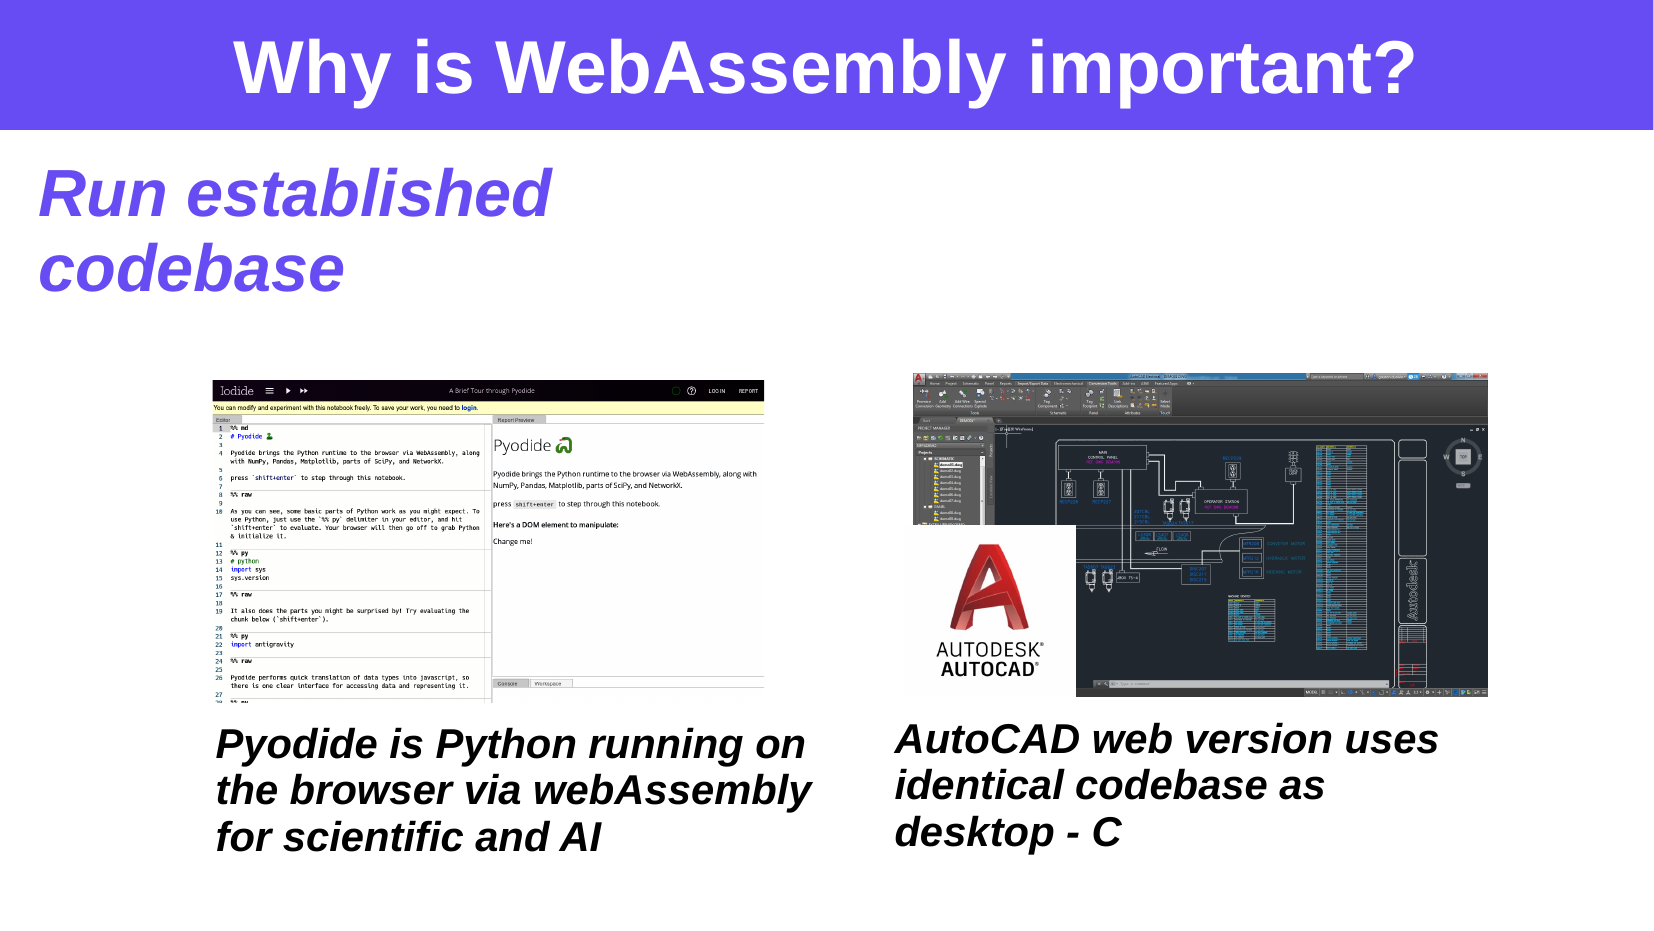

Why is WebAssembly important?
Run established codebase
AutoCAD web version uses identical codebase as desktop - C
Pyodide is Python running on the browser via webAssembly for scientific and AI